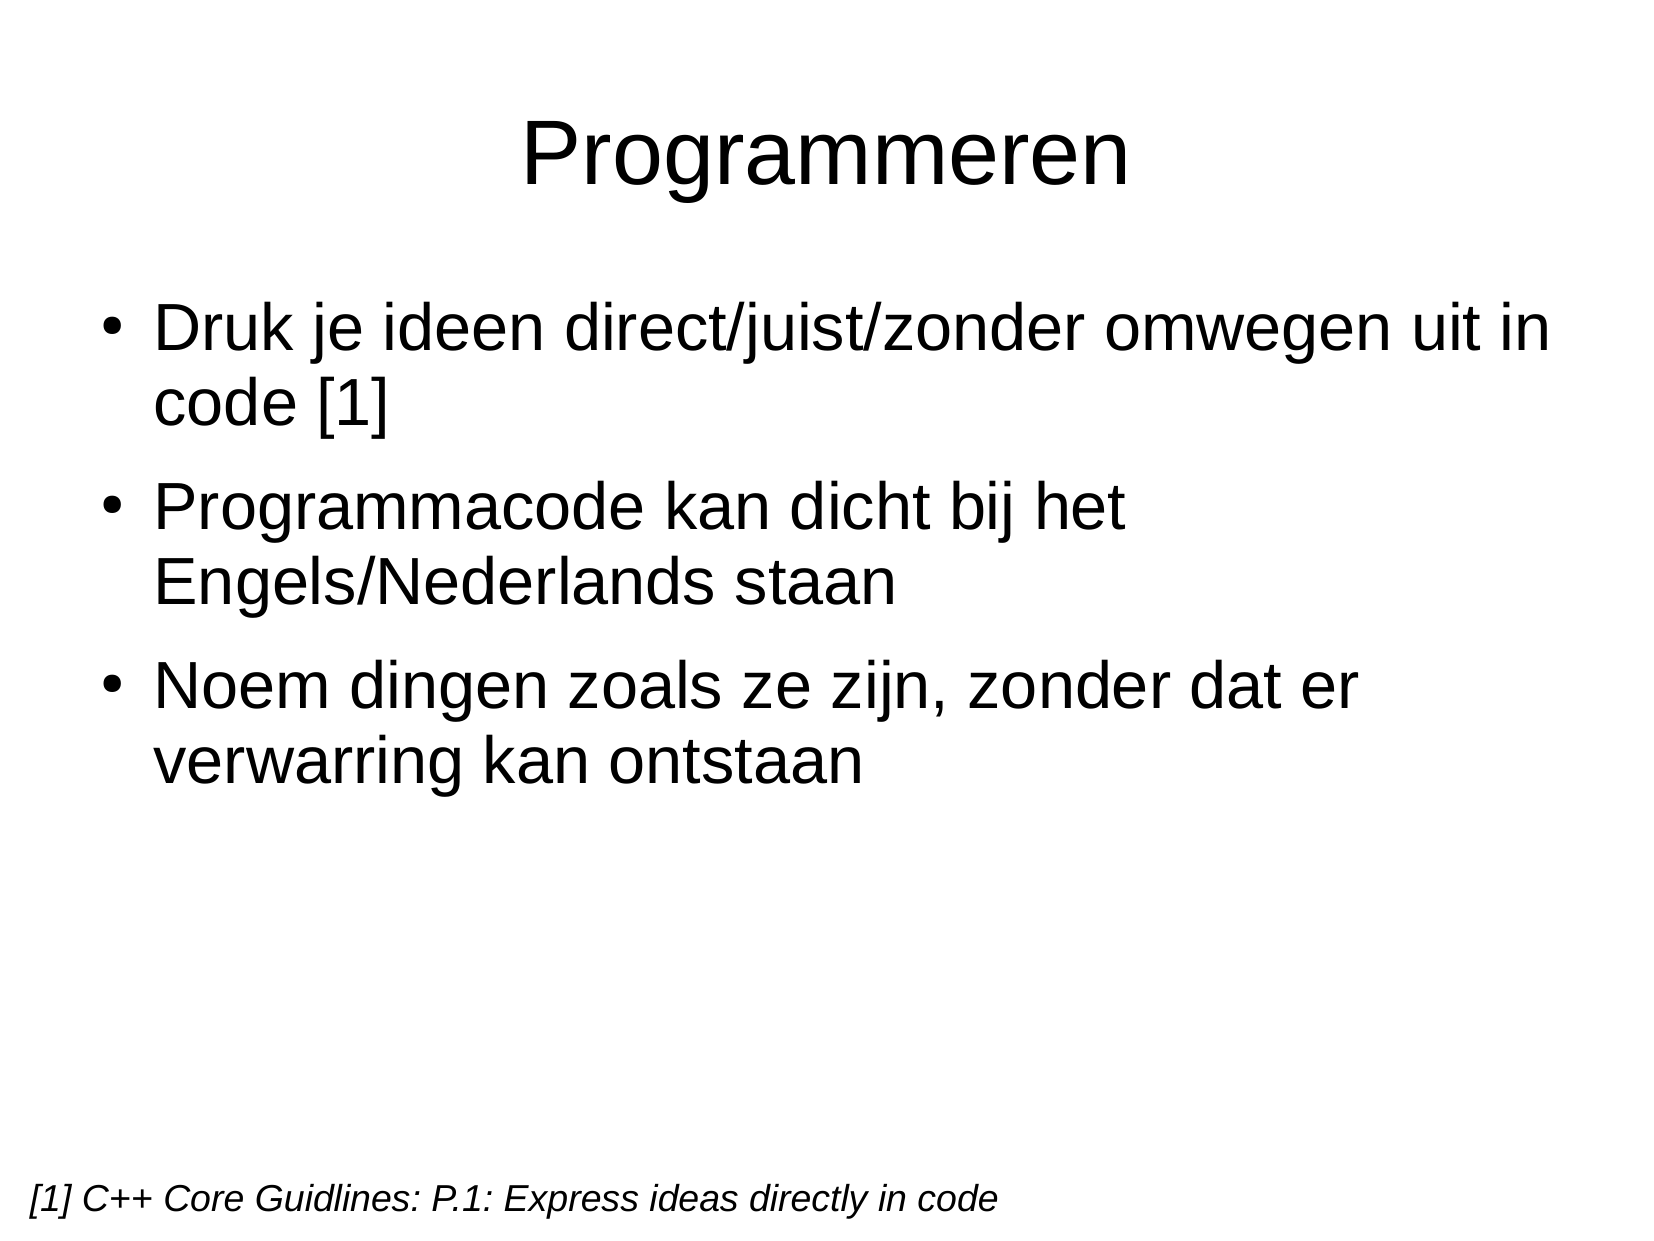

# Programmeren
Druk je ideen direct/juist/zonder omwegen uit in code [1]
Programmacode kan dicht bij het Engels/Nederlands staan
Noem dingen zoals ze zijn, zonder dat er verwarring kan ontstaan
[1] C++ Core Guidlines: P.1: Express ideas directly in code